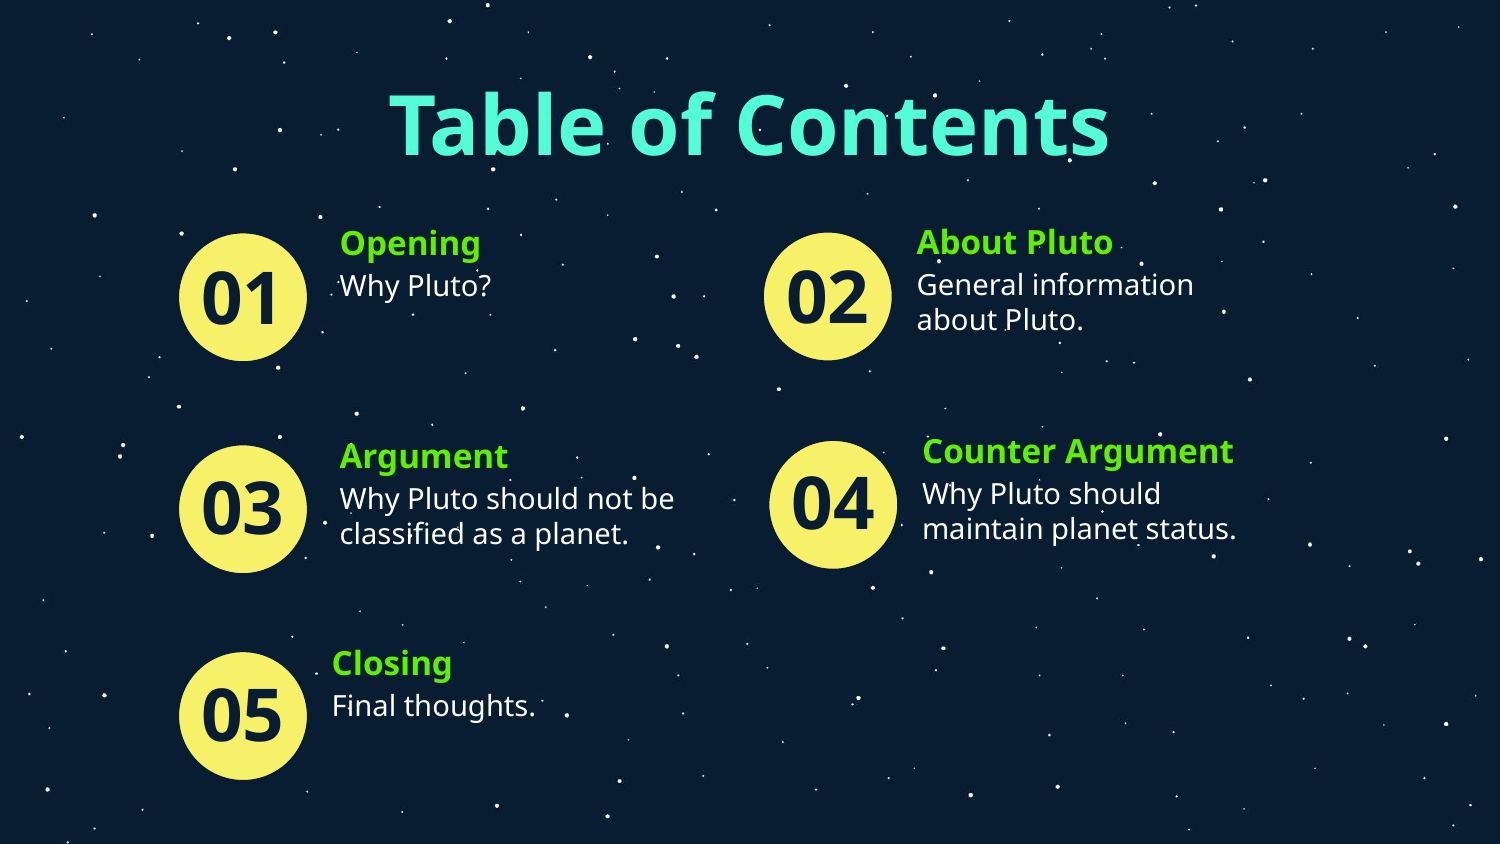

# Table of Contents
About Pluto
Opening
General information about Pluto.
02
Why Pluto?
01
Counter Argument
Argument
04
Why Pluto should maintain planet status.
03
Why Pluto should not be classified as a planet.
Closing
05
Final thoughts.